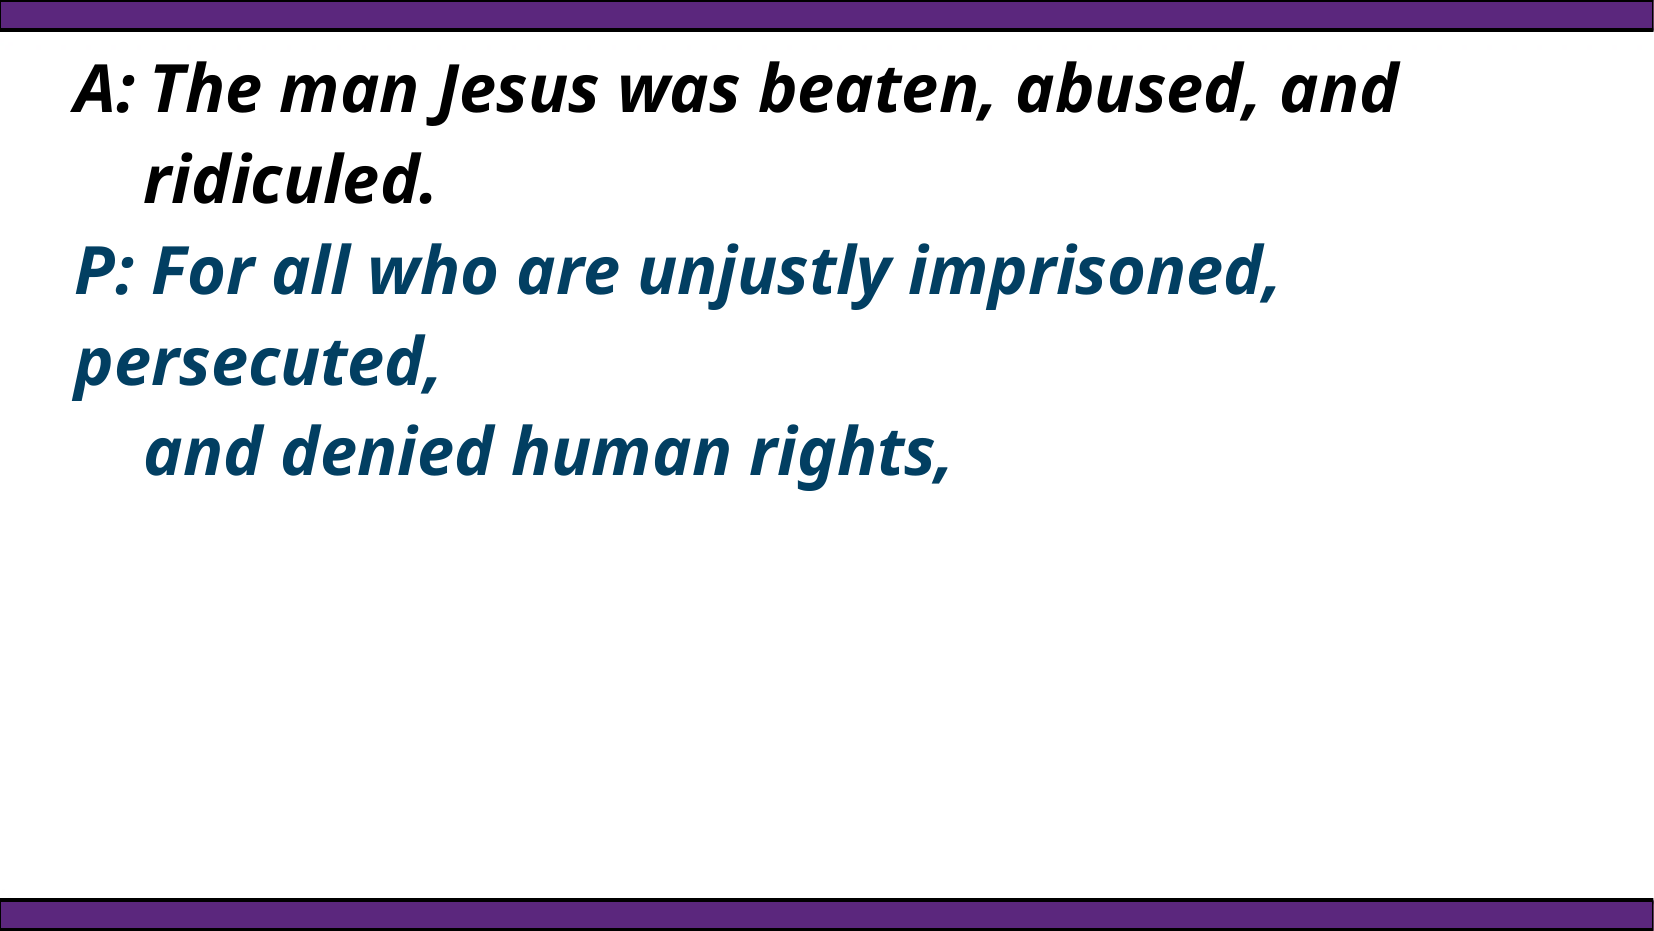

A:	The man Jesus was beaten, abused, and
 ridiculed.
P: For all who are unjustly imprisoned, persecuted,
 and denied human rights,